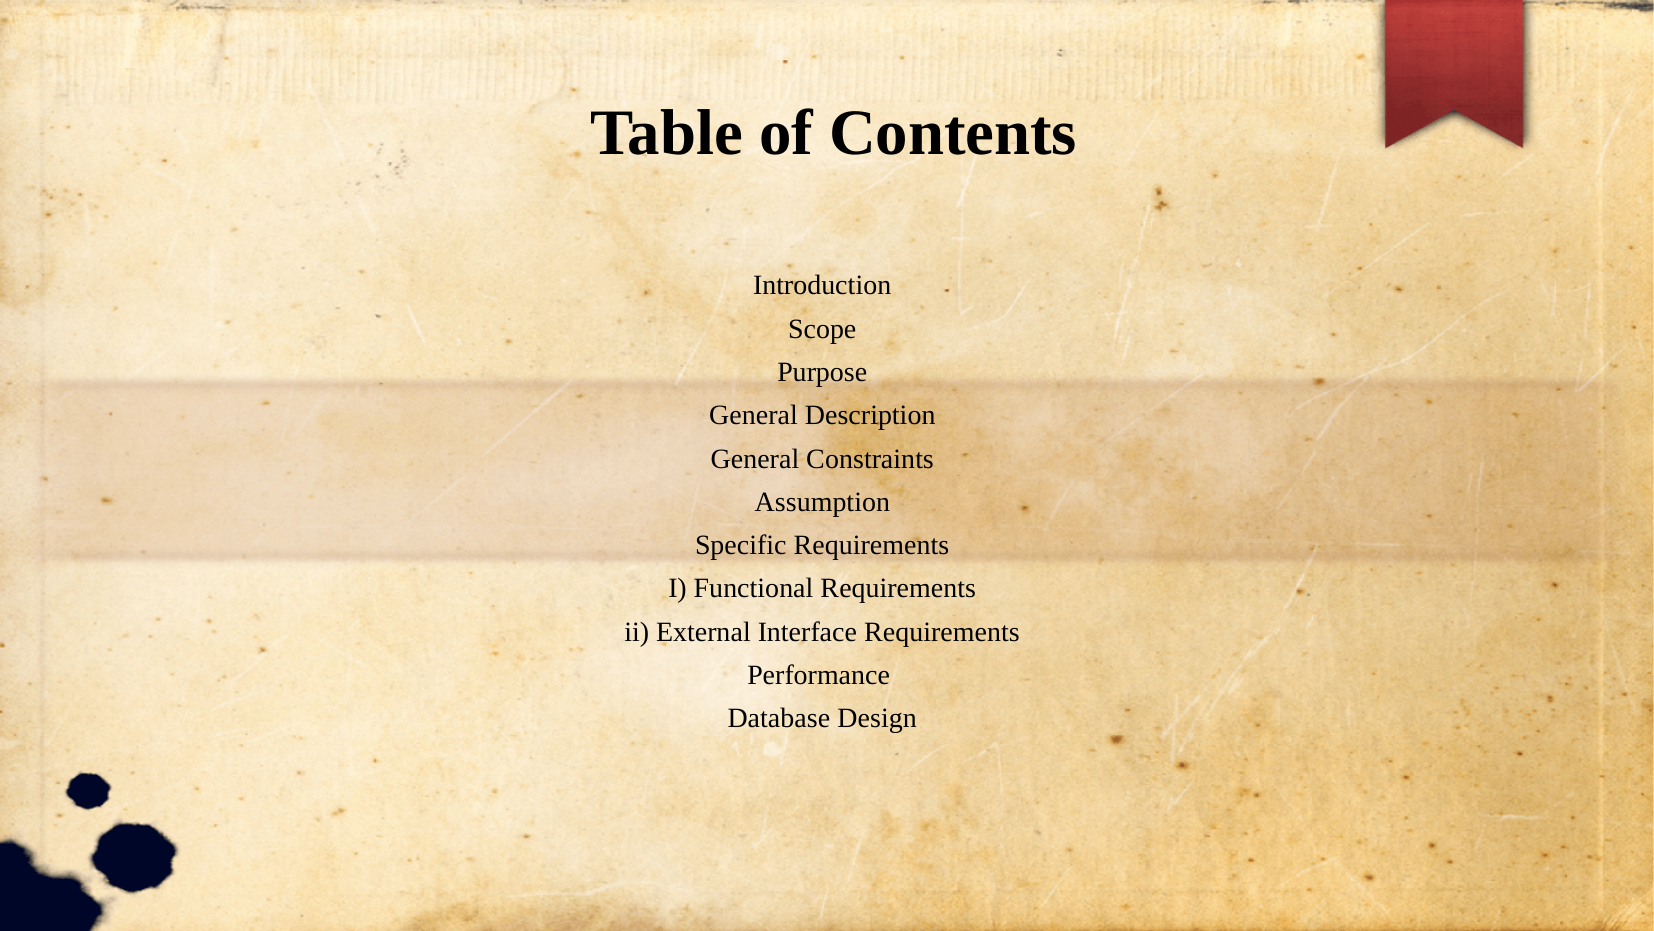

# Table of Contents
Introduction
Scope
Purpose
General Description
General Constraints
Assumption
Specific Requirements
I) Functional Requirements
ii) External Interface Requirements
Performance
Database Design